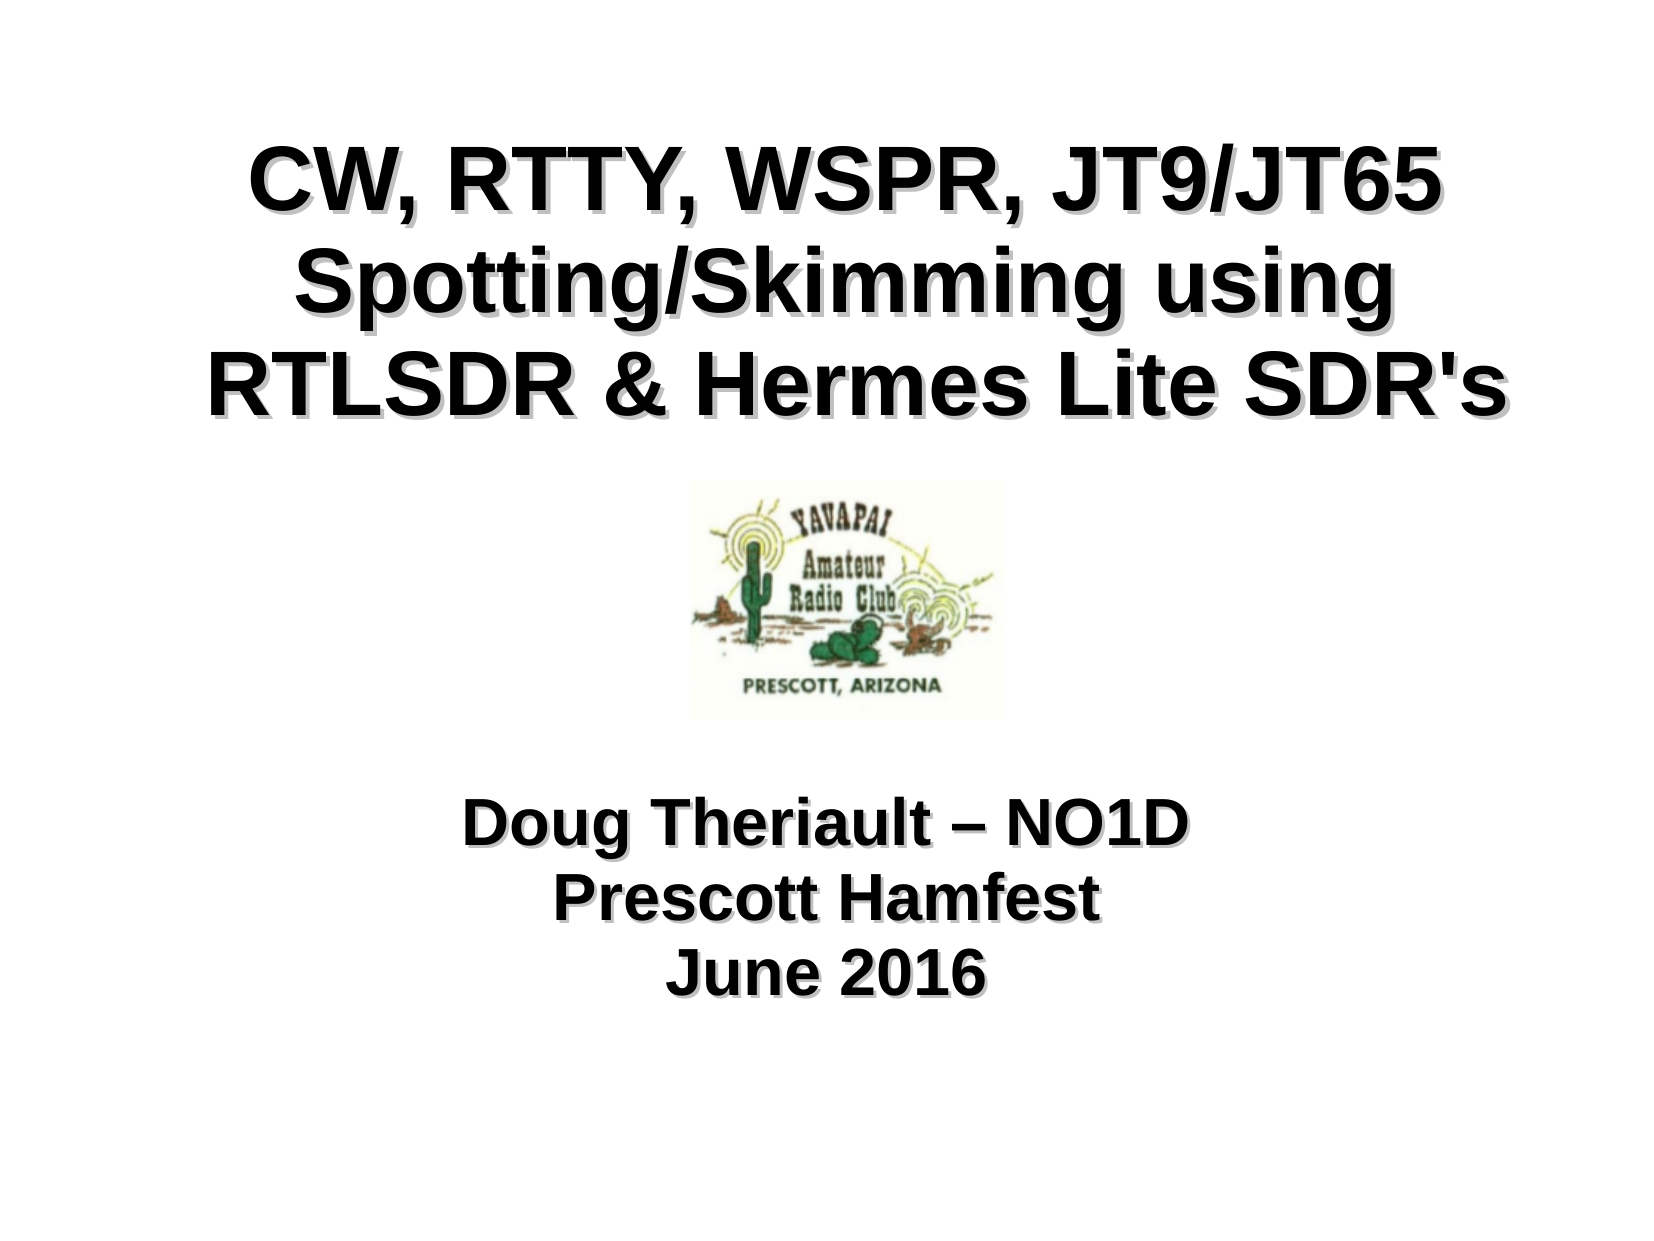

# CW, RTTY, WSPR, JT9/JT65 Spotting/Skimming using RTLSDR & Hermes Lite SDR's
Doug Theriault – NO1D
Prescott Hamfest
June 2016